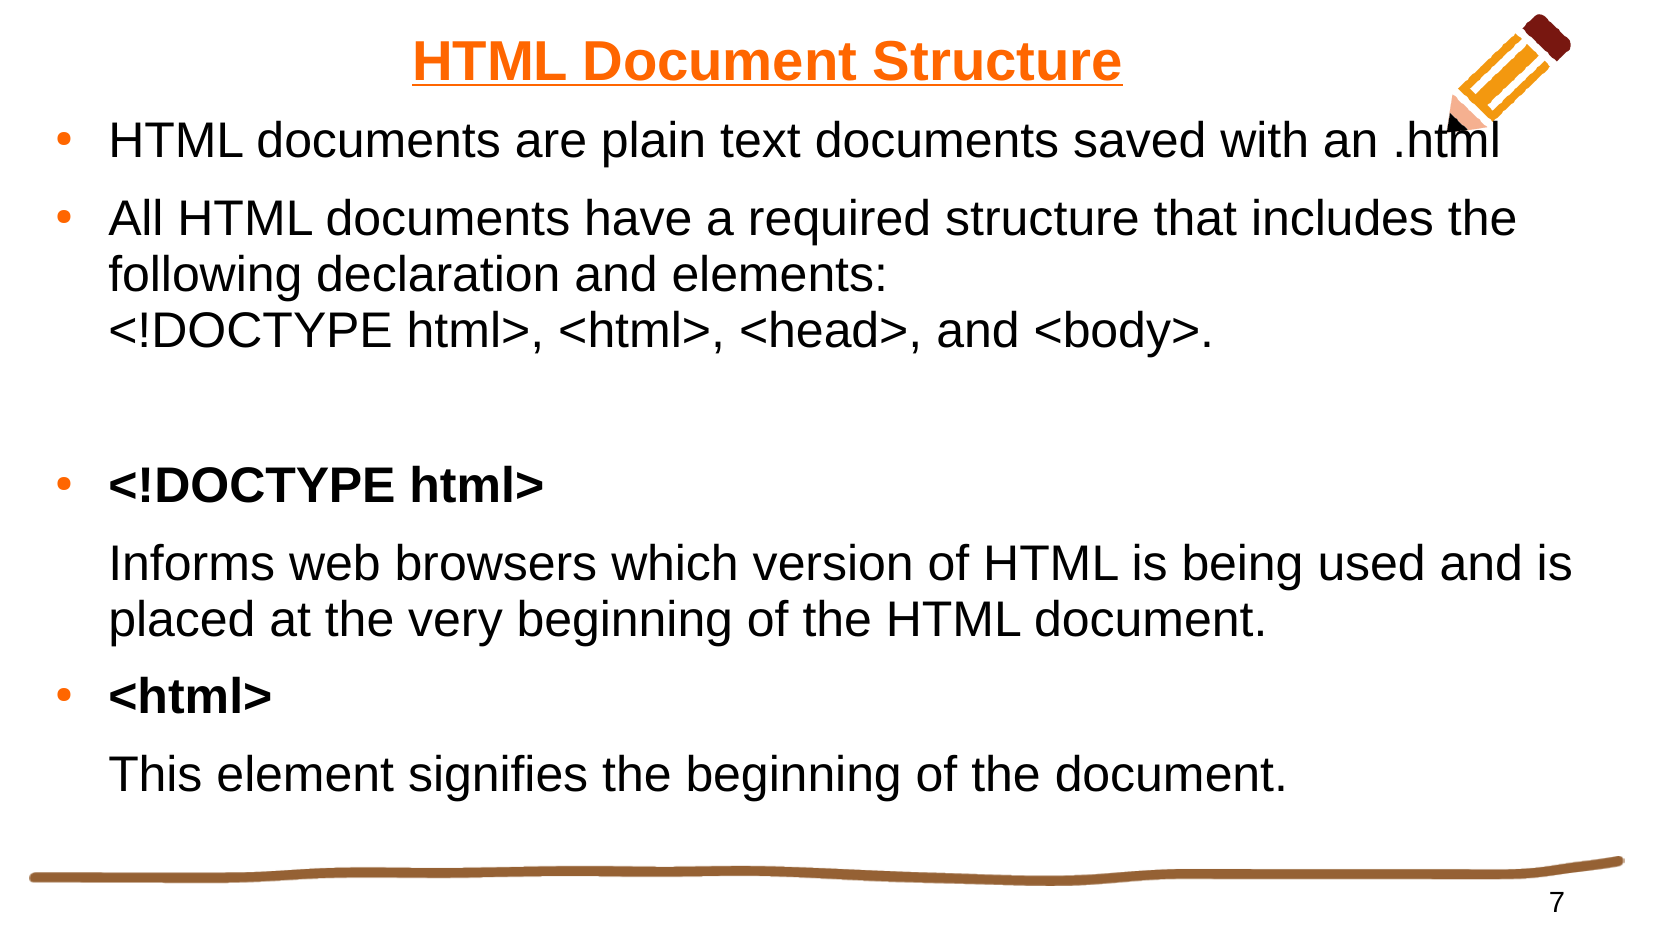

# HTML Document Structure
HTML documents are plain text documents saved with an .html
All HTML documents have a required structure that includes the following declaration and elements: <!DOCTYPE html>, <html>, <head>, and <body>.
<!DOCTYPE html>
Informs web browsers which version of HTML is being used and is placed at the very beginning of the HTML document.
<html>
This element signifies the beginning of the document.
7